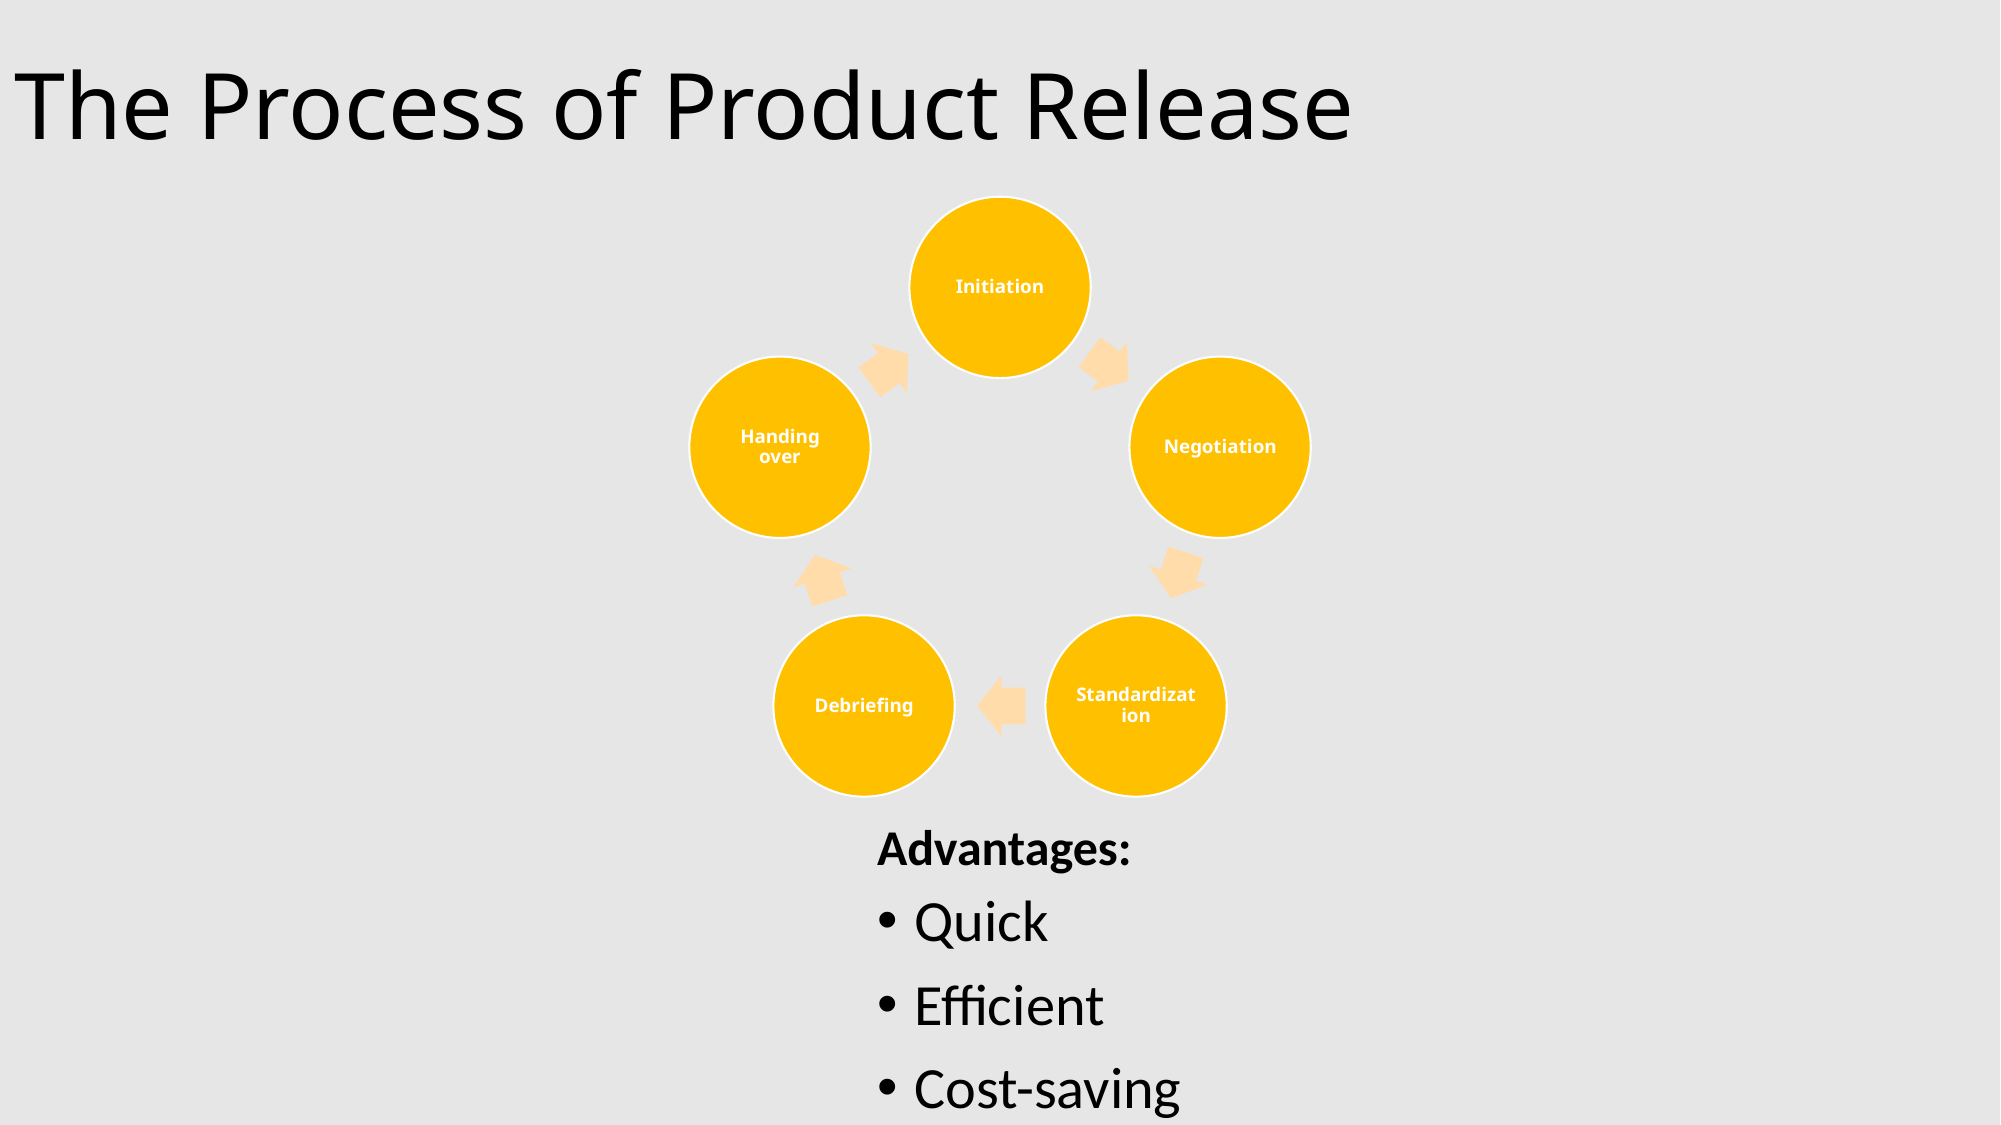

# The Process of Product Release
Initiation
Handing over
Negotiation
Debriefing
Standardization
Advantages:
Quick
Efficient
Cost-saving